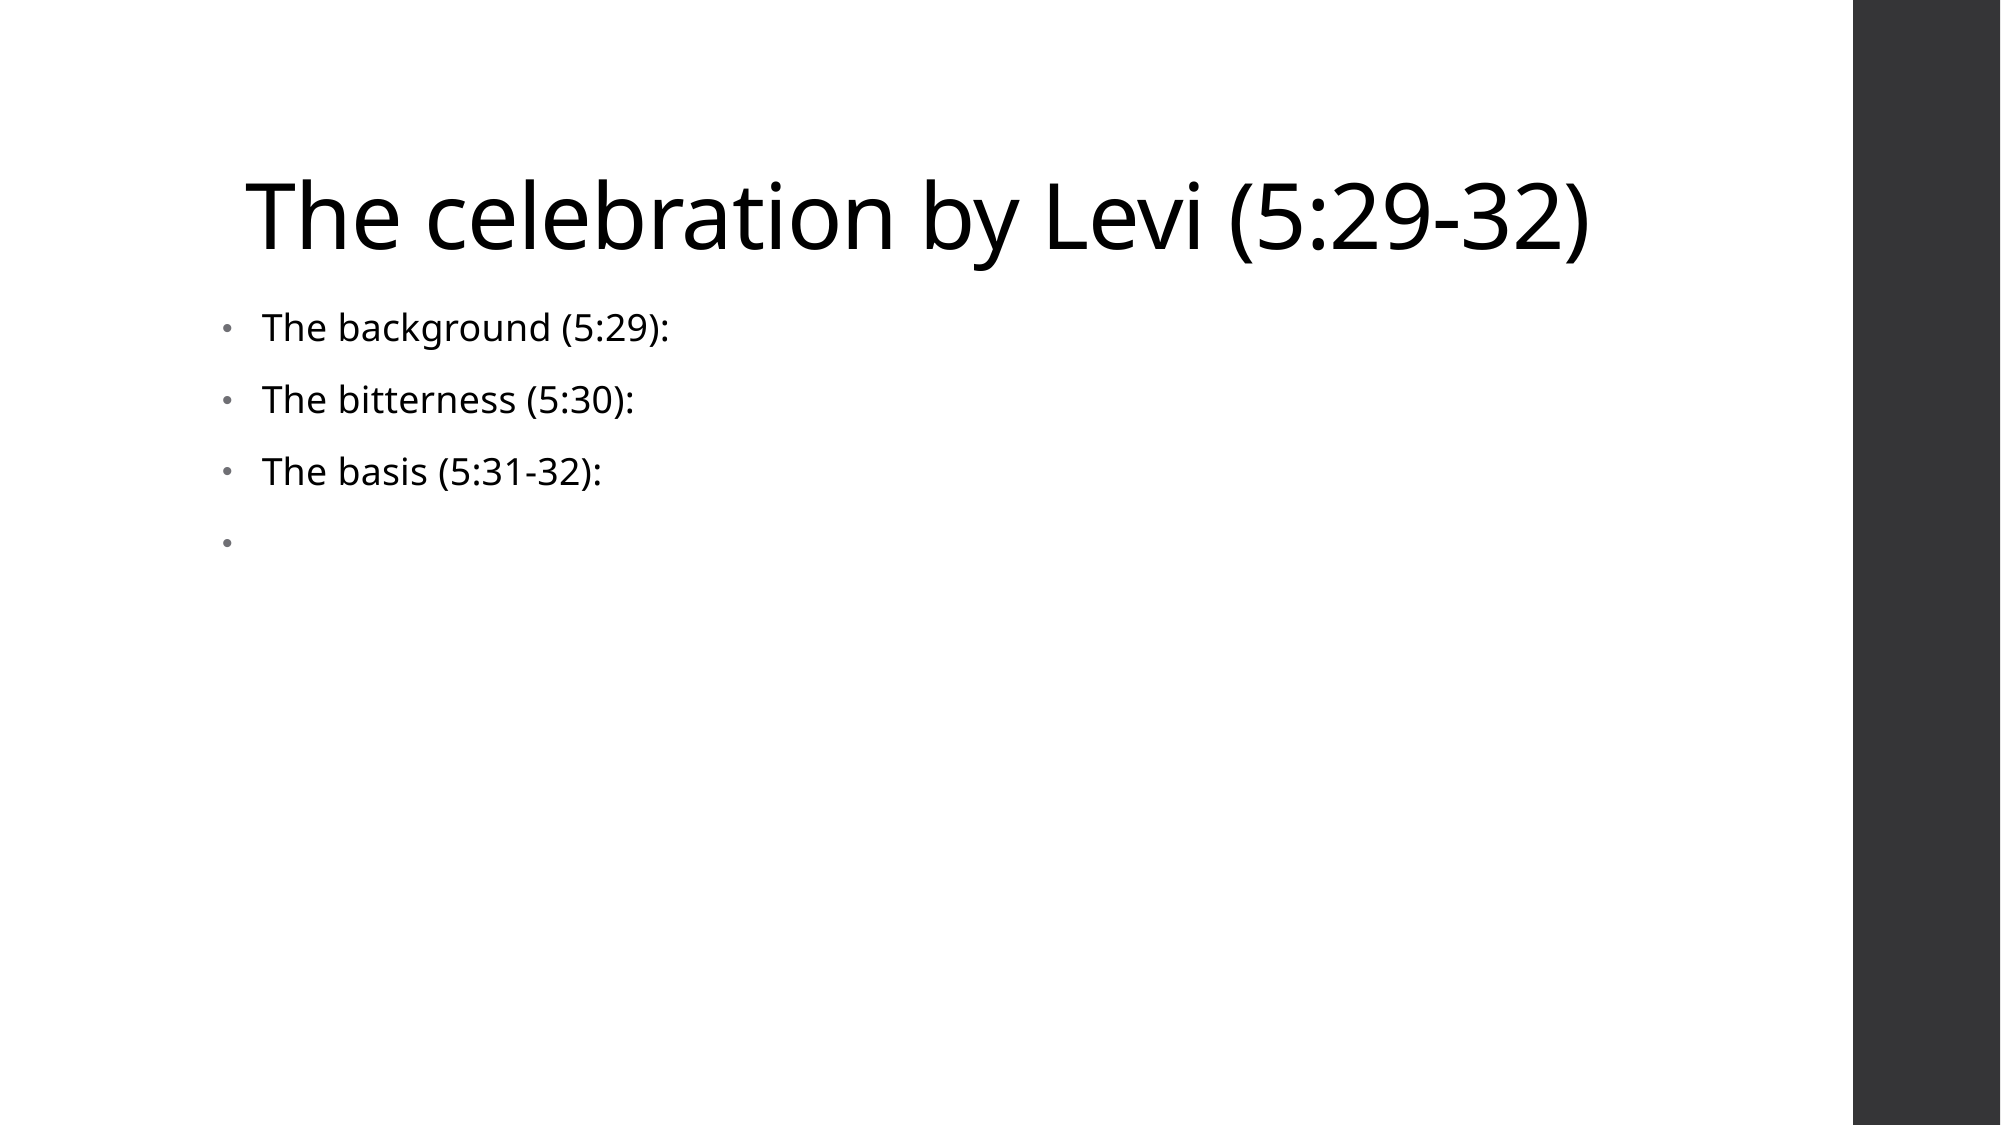

# The celebration by Levi (5:29-32)
 The background (5:29):
 The bitterness (5:30):
 The basis (5:31-32):